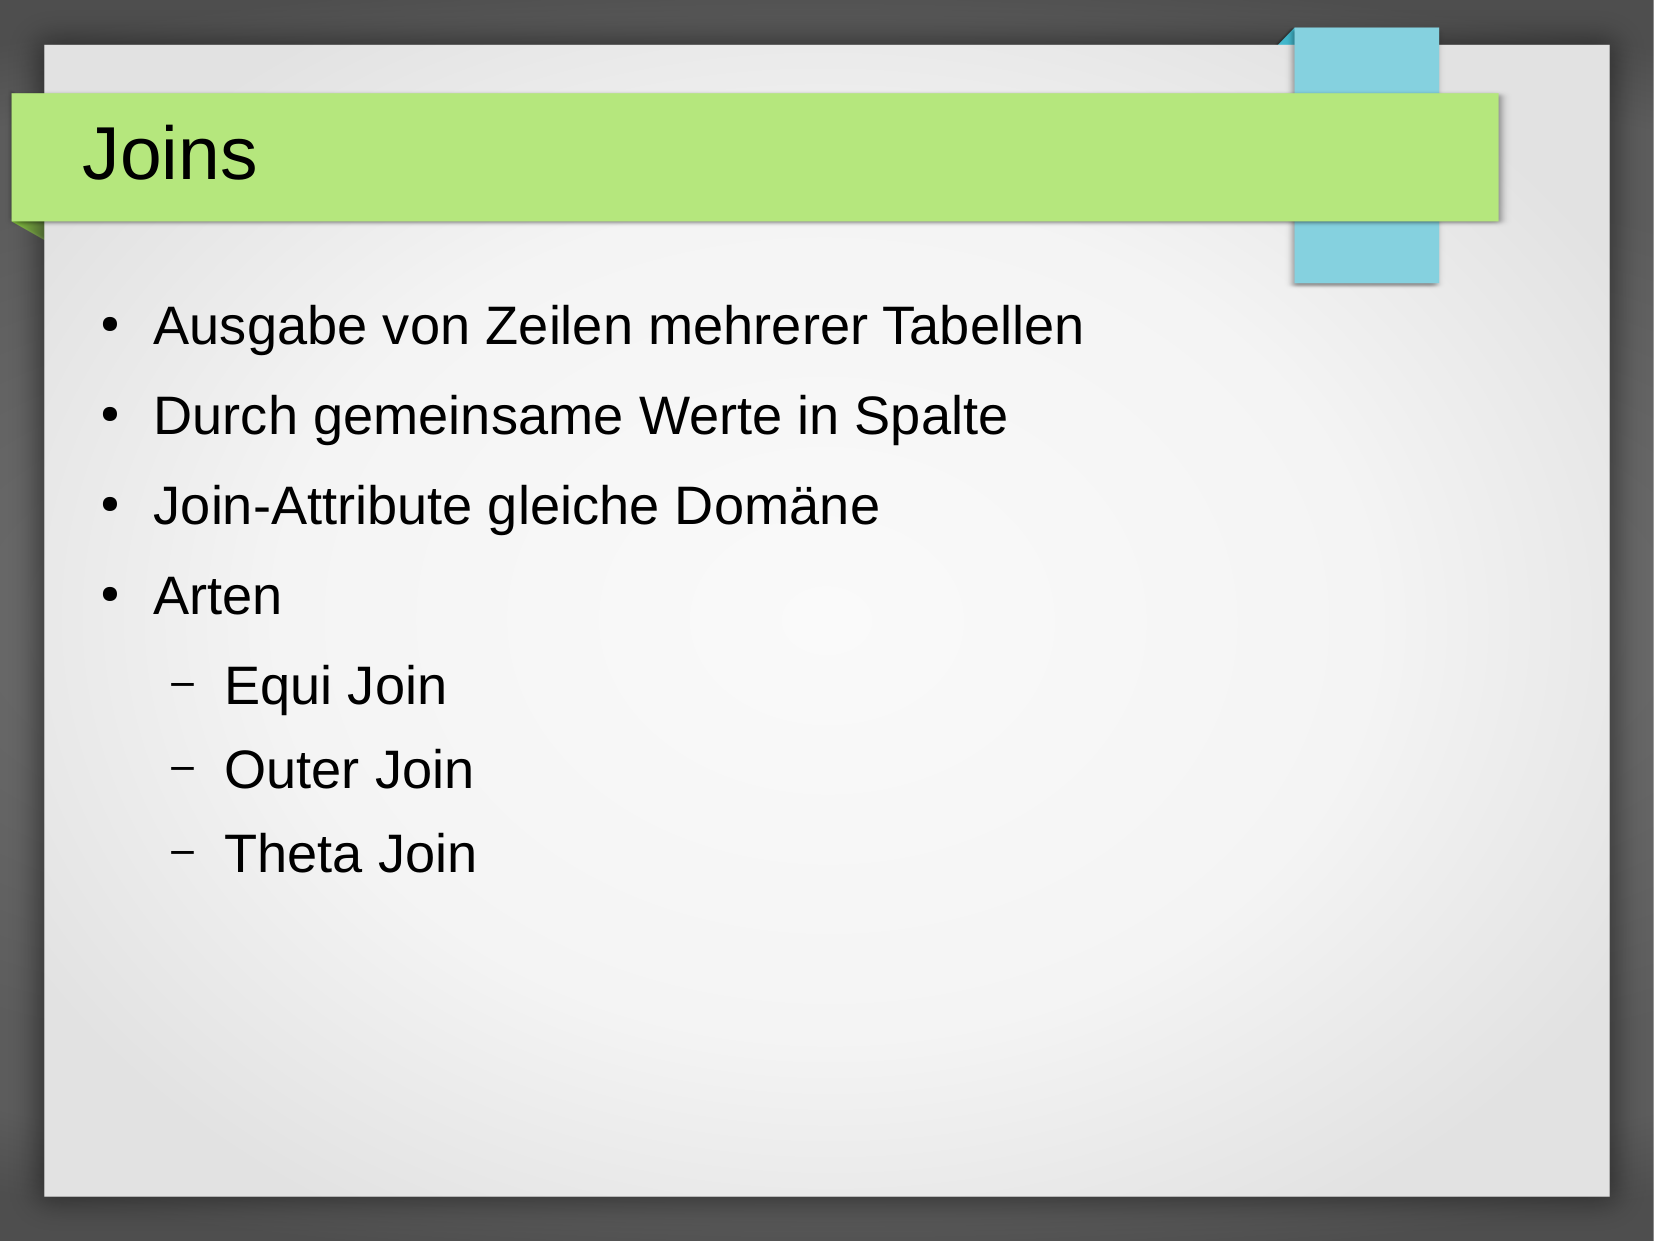

# Joins
Ausgabe von Zeilen mehrerer Tabellen
Durch gemeinsame Werte in Spalte
Join-Attribute gleiche Domäne
Arten
Equi Join
Outer Join
Theta Join